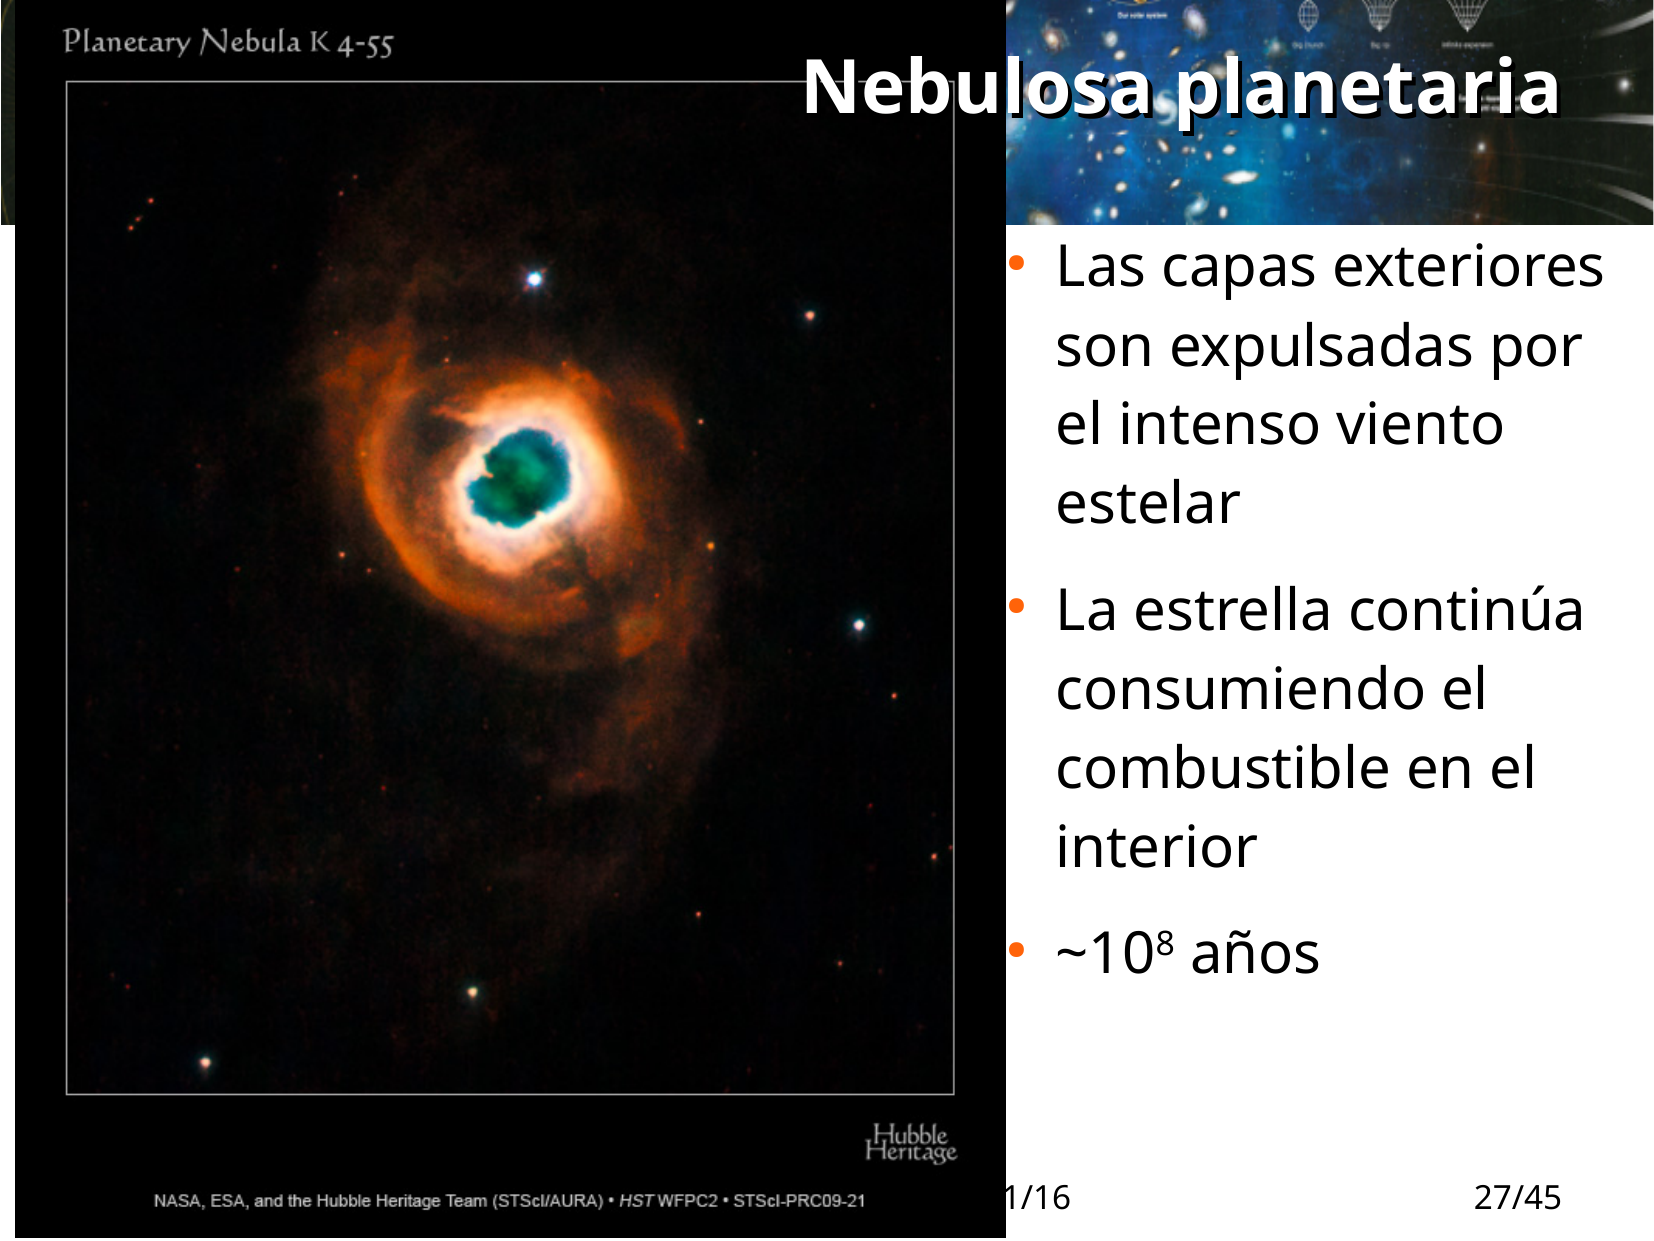

# Nebulosa planetaria
Las capas exteriores son expulsadas por el intenso viento estelar
La estrella continúa consumiendo el combustible en el interior
~108 años
Oct 24, 2018
Asorey IPAC 2018 U02C06 11/16
27